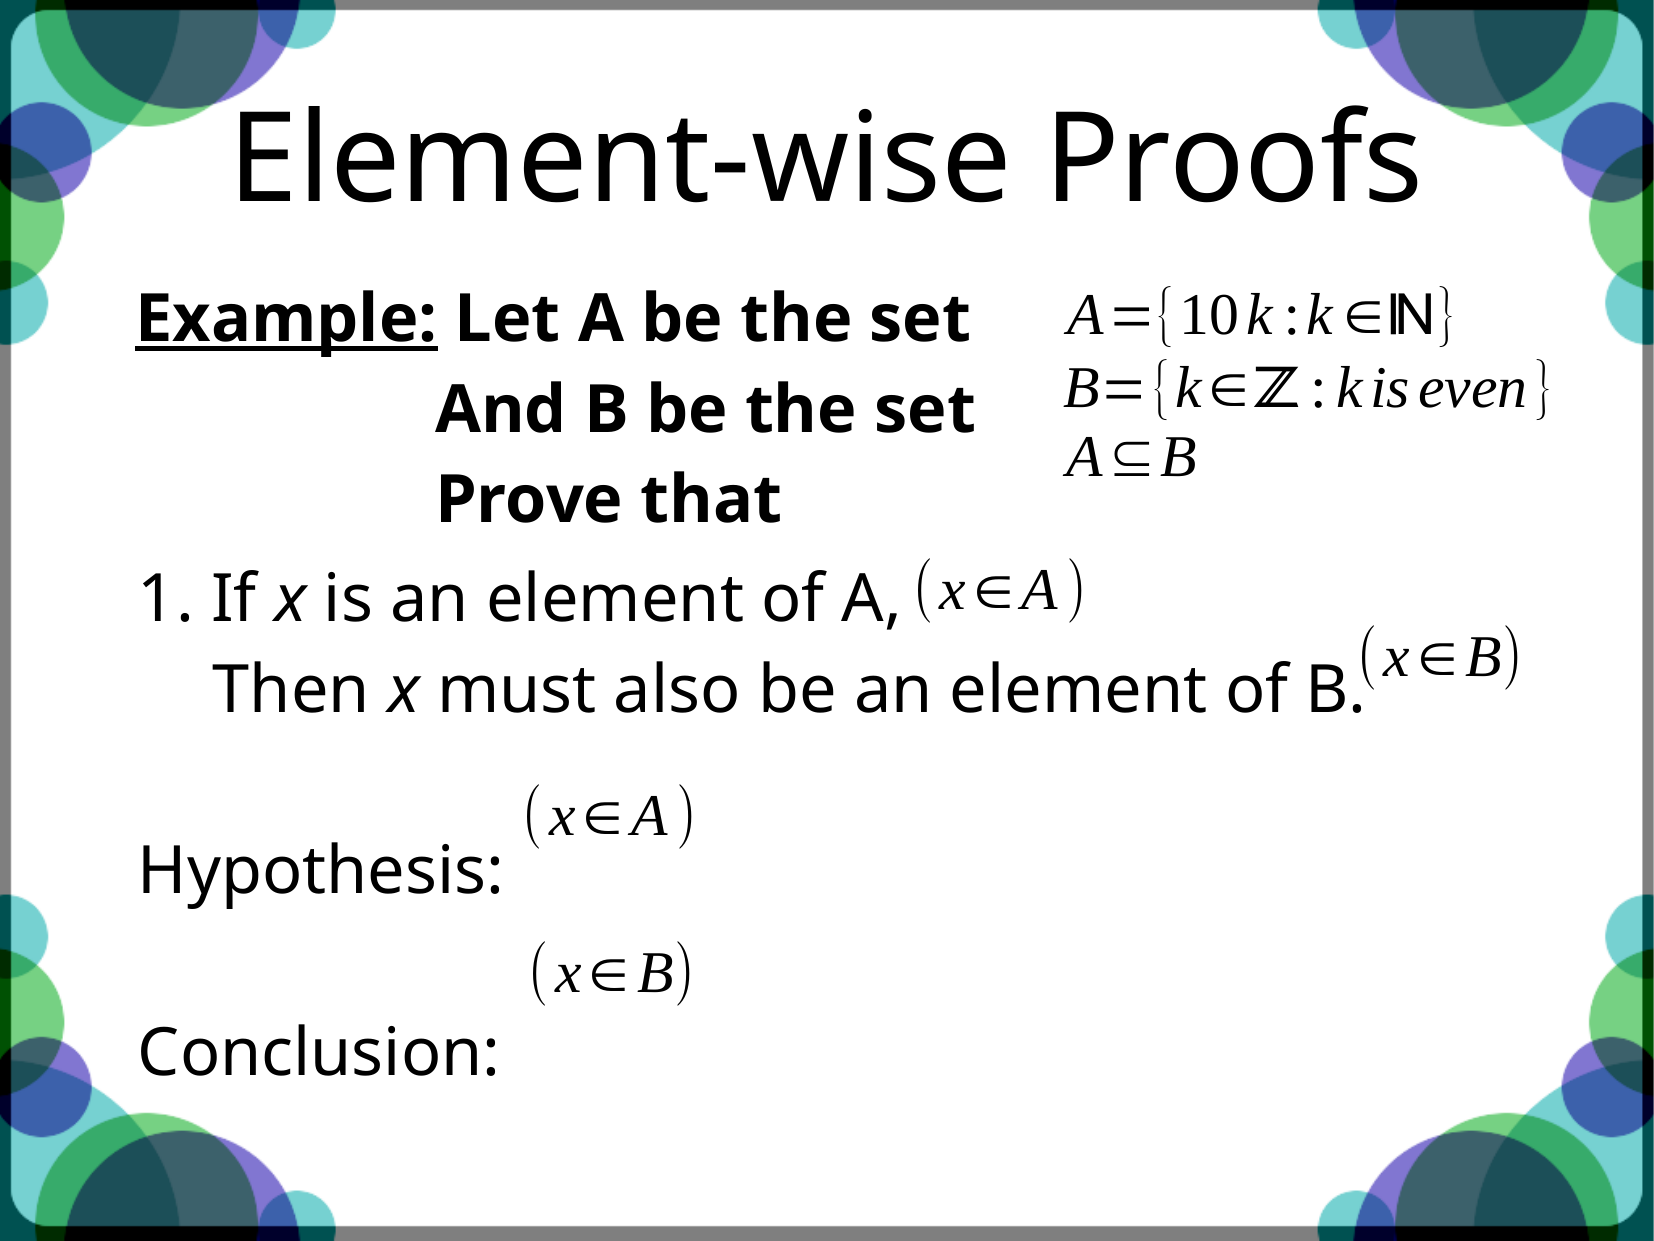

# Element-wise Proofs
Example: Let A be the set
				And B be the set
				Prove that
1. If x is an element of A,
	Then x must also be an element of B.
Hypothesis:
Conclusion: